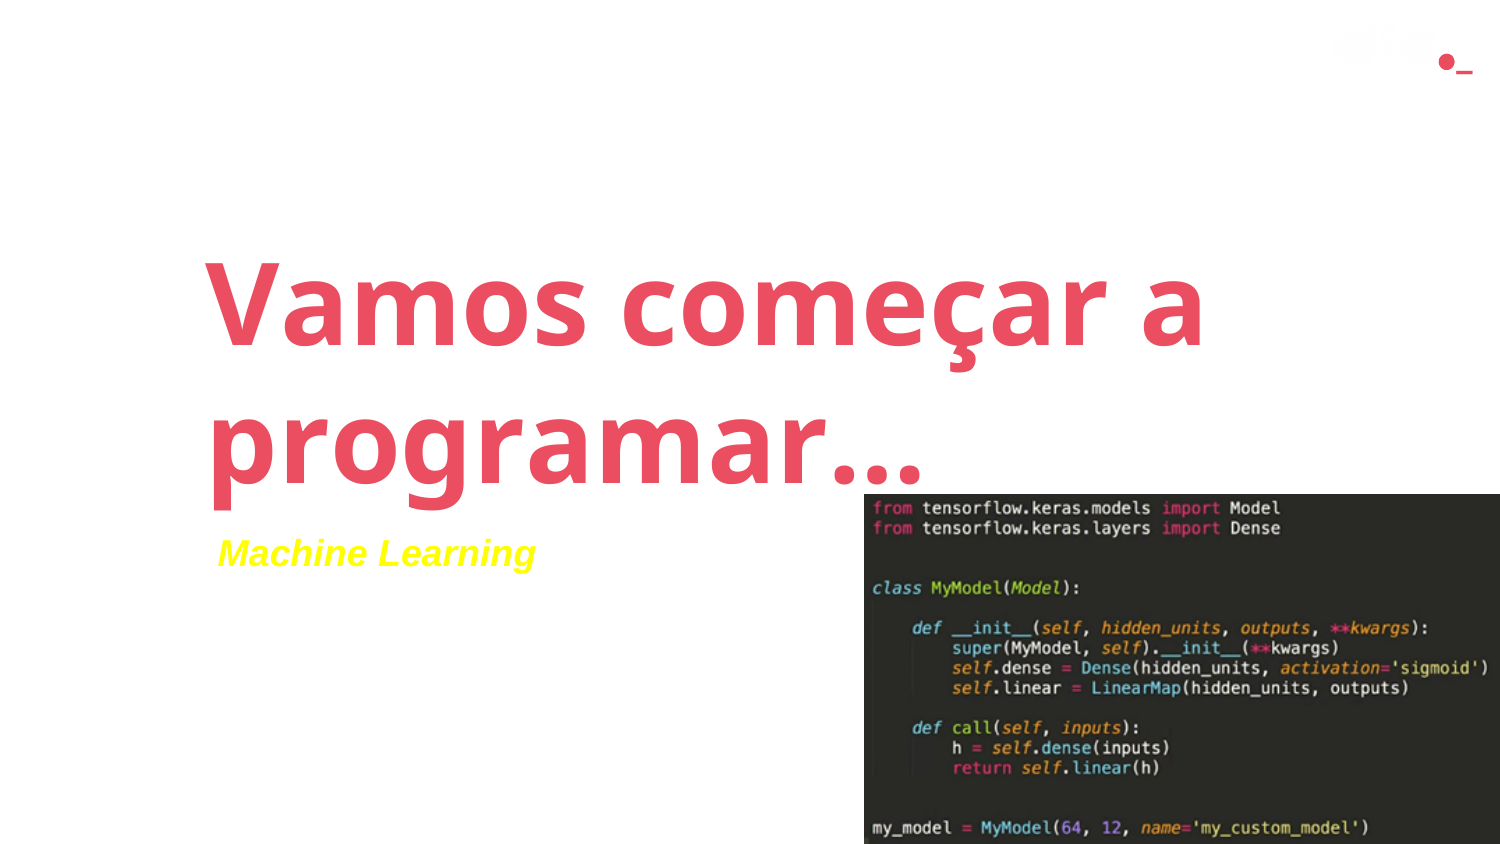

Vamos começar a programar…
Prof. Dr. Diego Bruno
 Machine Learning